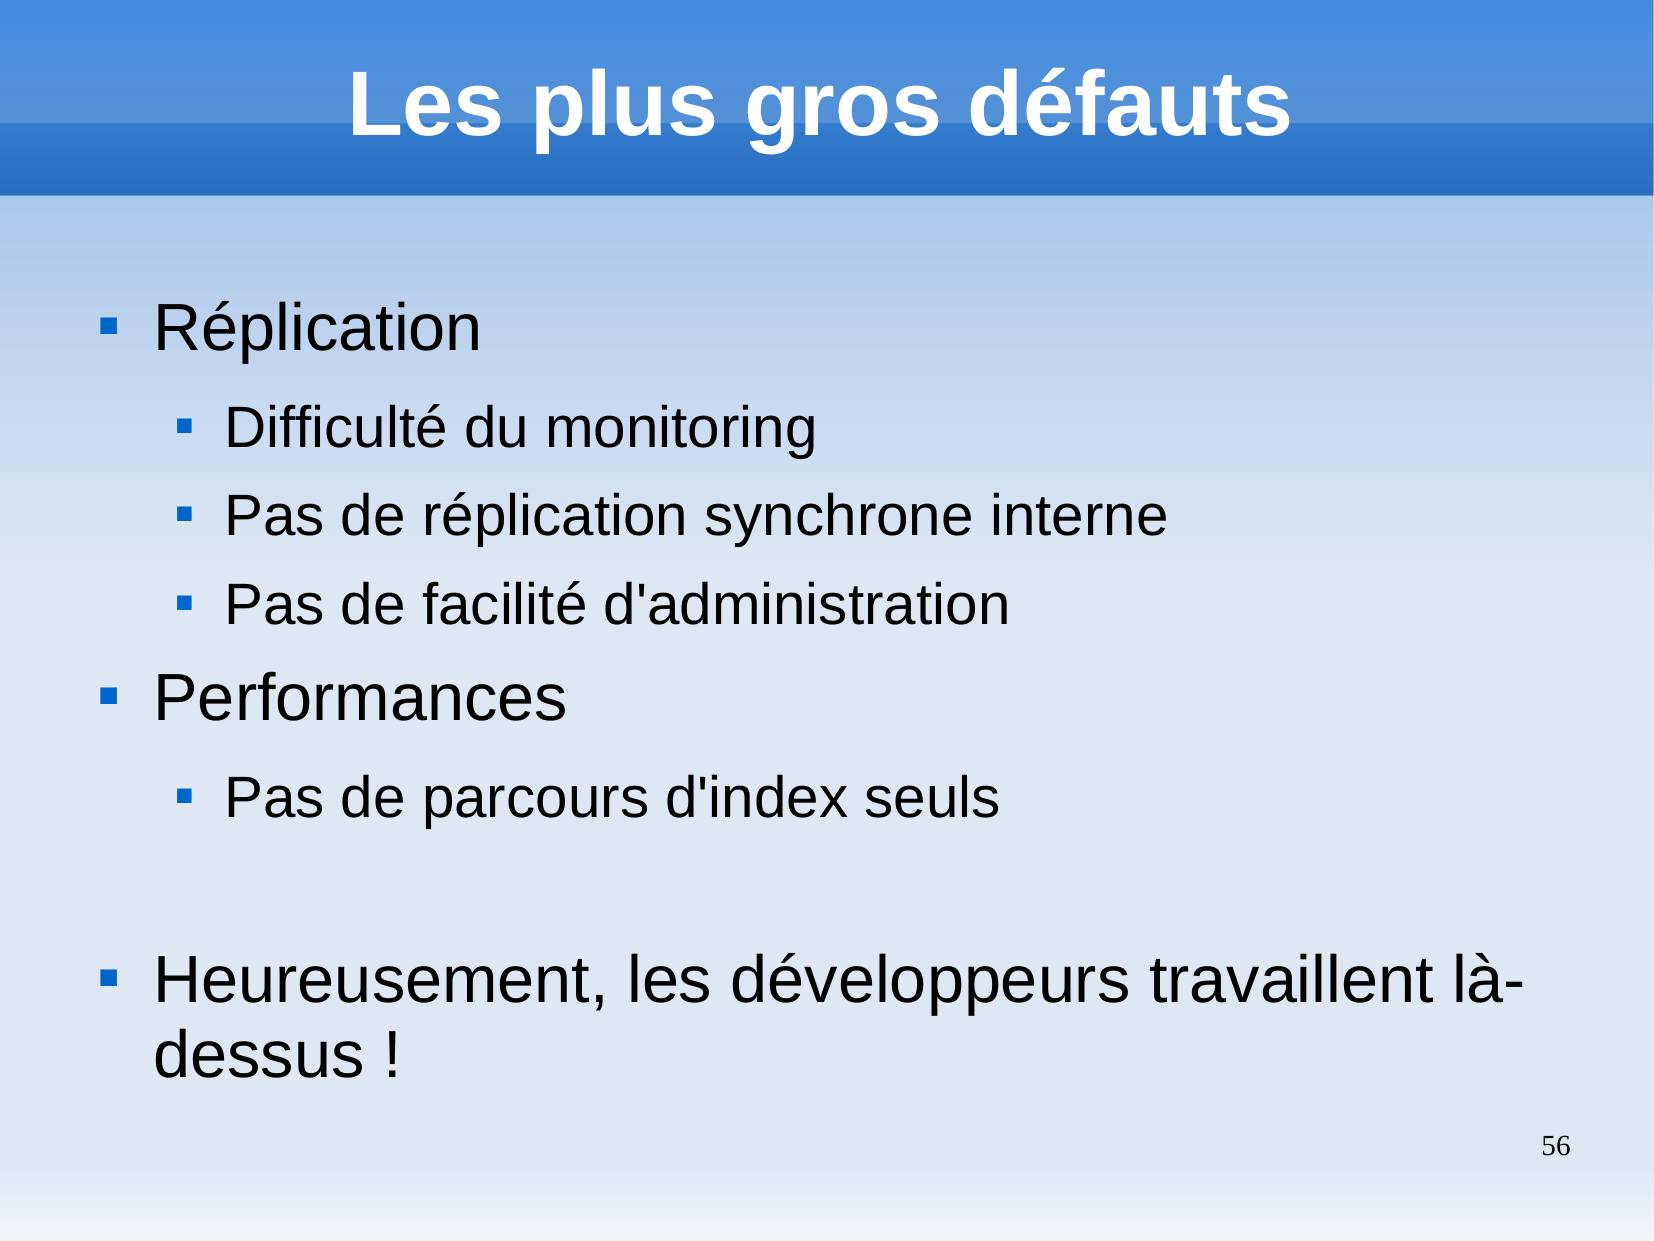

# Les plus gros défauts
Réplication
Difficulté du monitoring
Pas de réplication synchrone interne
Pas de facilité d'administration
Performances
Pas de parcours d'index seuls
Heureusement, les développeurs travaillent là-dessus !
56